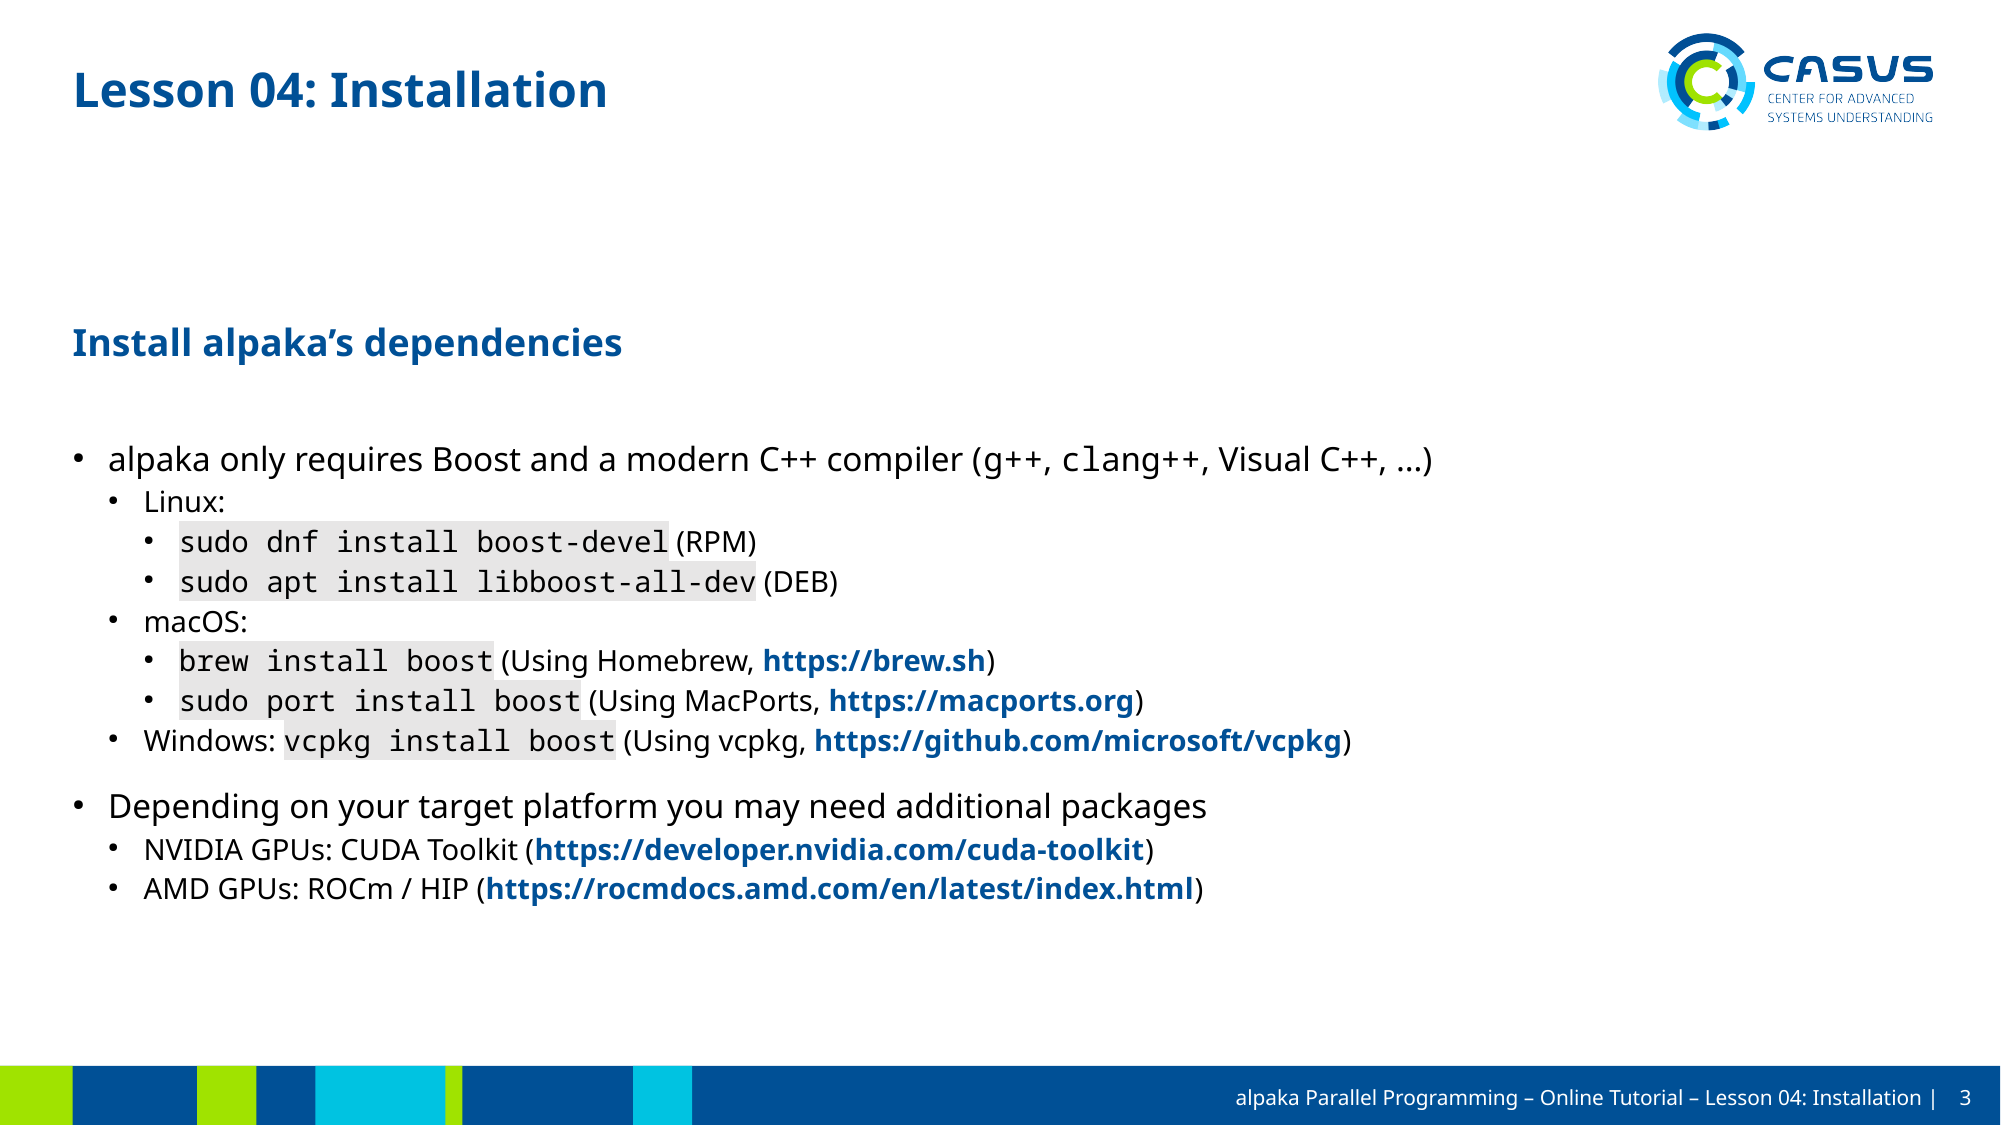

# Lesson 04: Installation
Install alpaka’s dependencies
alpaka only requires Boost and a modern C++ compiler (g++, clang++, Visual C++, …)
Linux:
sudo dnf install boost-devel (RPM)
sudo apt install libboost-all-dev (DEB)
macOS:
brew install boost (Using Homebrew, https://brew.sh)
sudo port install boost (Using MacPorts, https://macports.org)
Windows: vcpkg install boost (Using vcpkg, https://github.com/microsoft/vcpkg)
Depending on your target platform you may need additional packages
NVIDIA GPUs: CUDA Toolkit (https://developer.nvidia.com/cuda-toolkit)
AMD GPUs: ROCm / HIP (https://rocmdocs.amd.com/en/latest/index.html)
alpaka Parallel Programming – Online Tutorial – Lesson 04: Installation
3